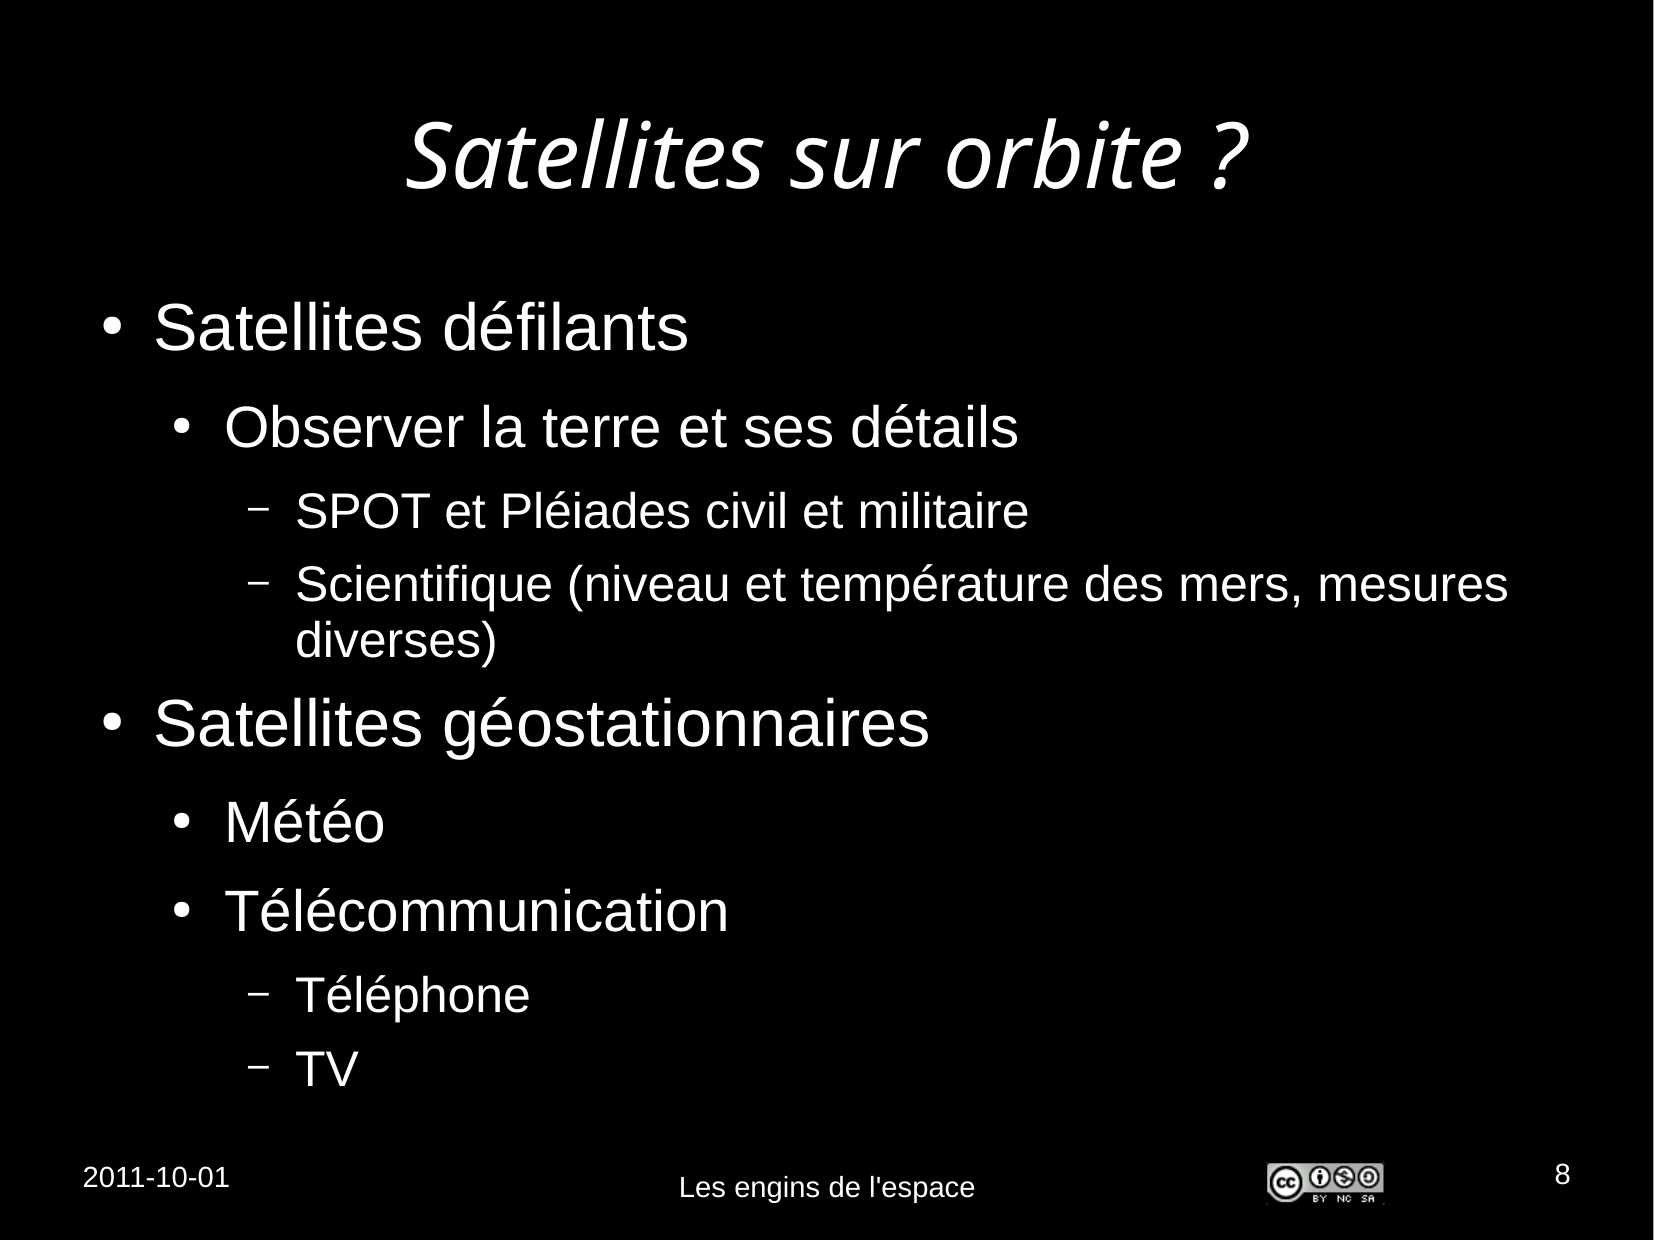

# Satellites sur orbite ?
Satellites défilants
Observer la terre et ses détails
SPOT et Pléiades civil et militaire
Scientifique (niveau et température des mers, mesures diverses)
Satellites géostationnaires
Météo
Télécommunication
Téléphone
TV
8
2011-10-01
Les engins de l'espace